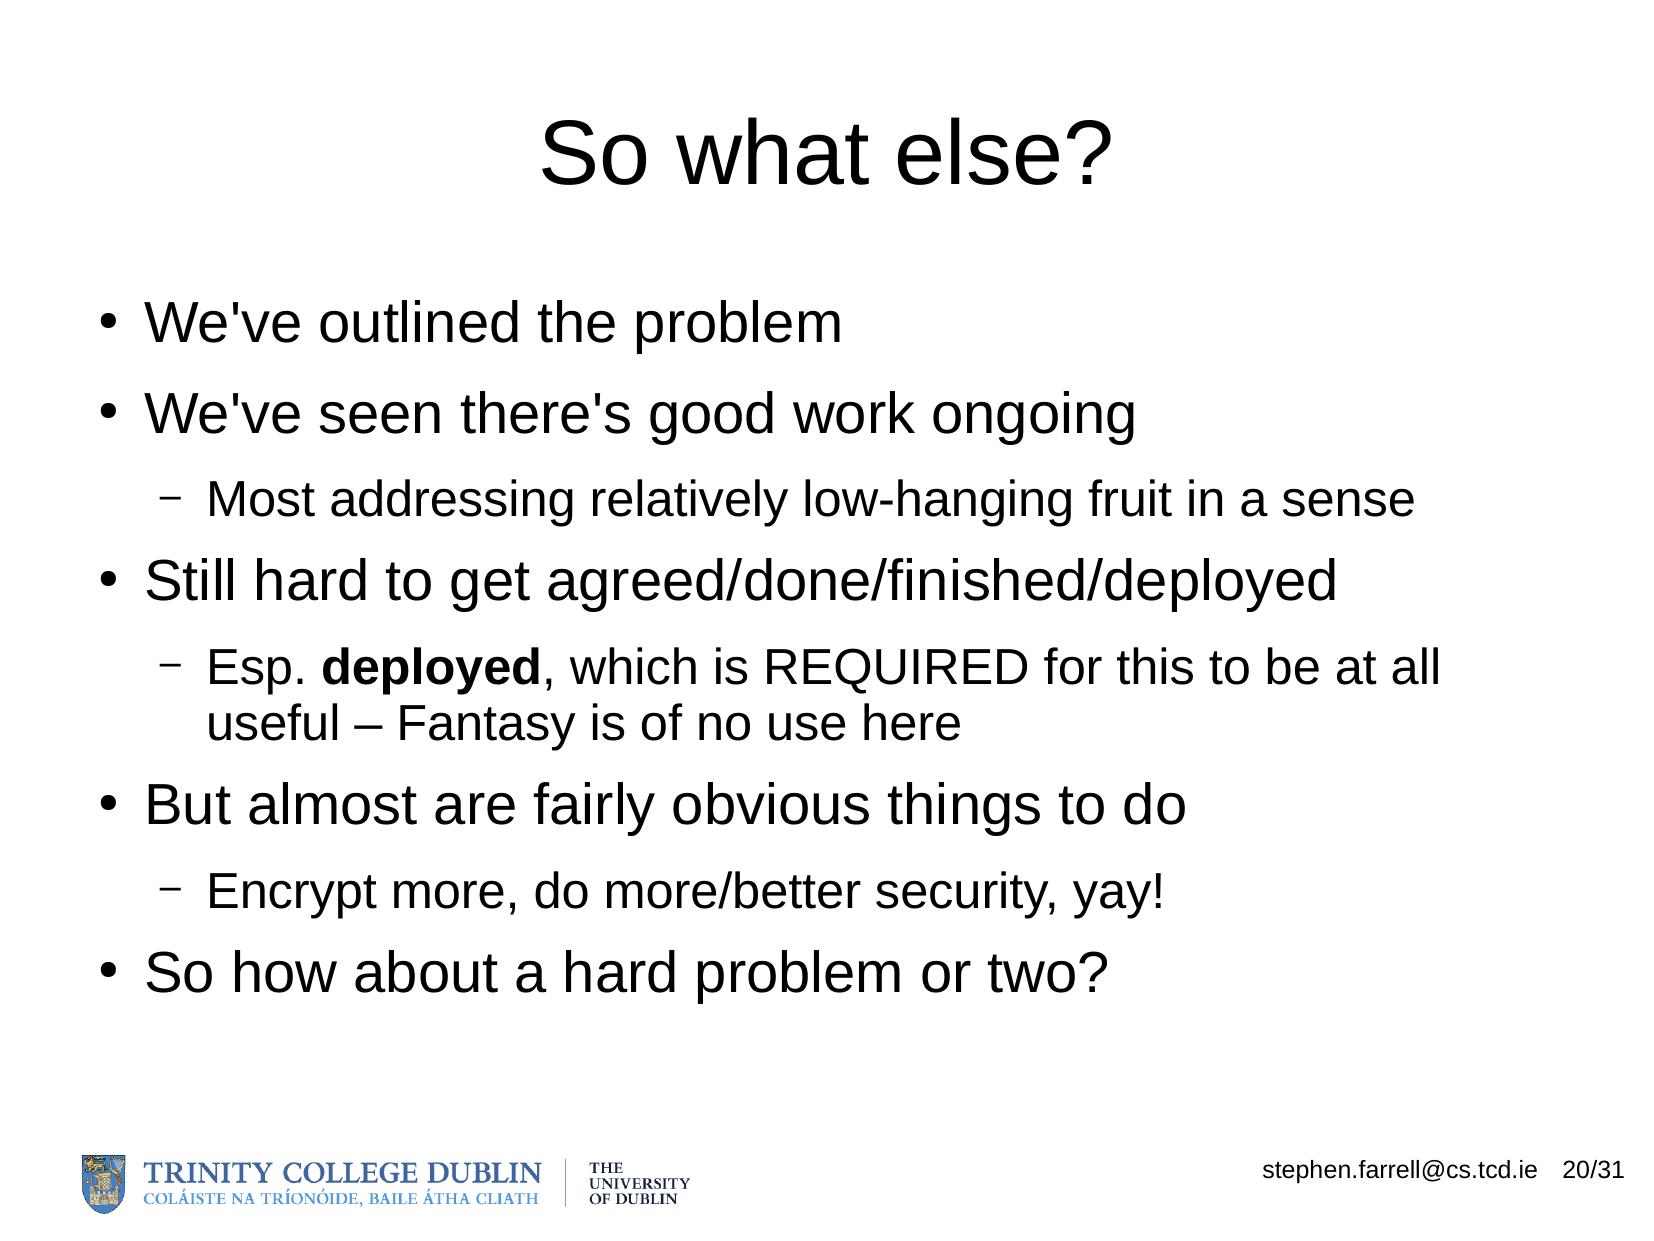

# So what else?
We've outlined the problem
We've seen there's good work ongoing
Most addressing relatively low-hanging fruit in a sense
Still hard to get agreed/done/finished/deployed
Esp. deployed, which is REQUIRED for this to be at all useful – Fantasy is of no use here
But almost are fairly obvious things to do
Encrypt more, do more/better security, yay!
So how about a hard problem or two?